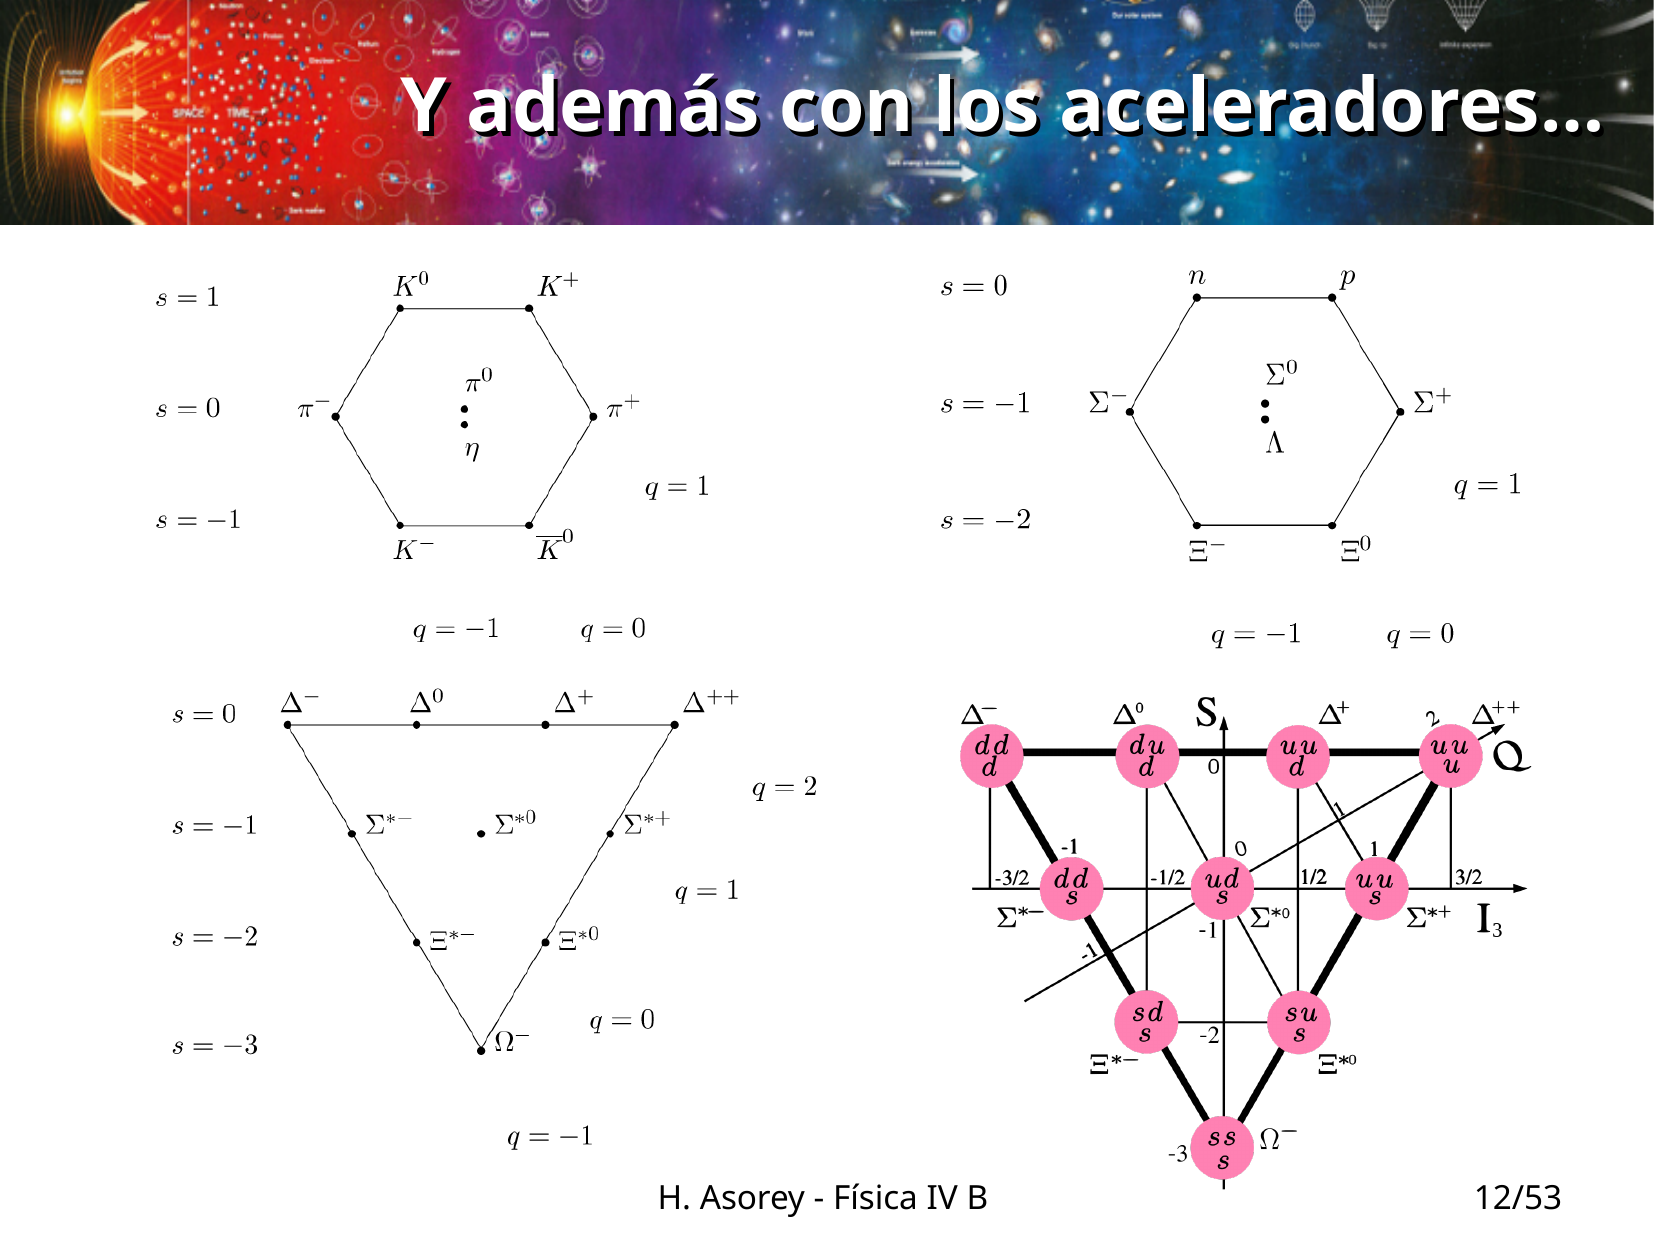

# Y además con los aceleradores…
H. Asorey - Física IV B
12